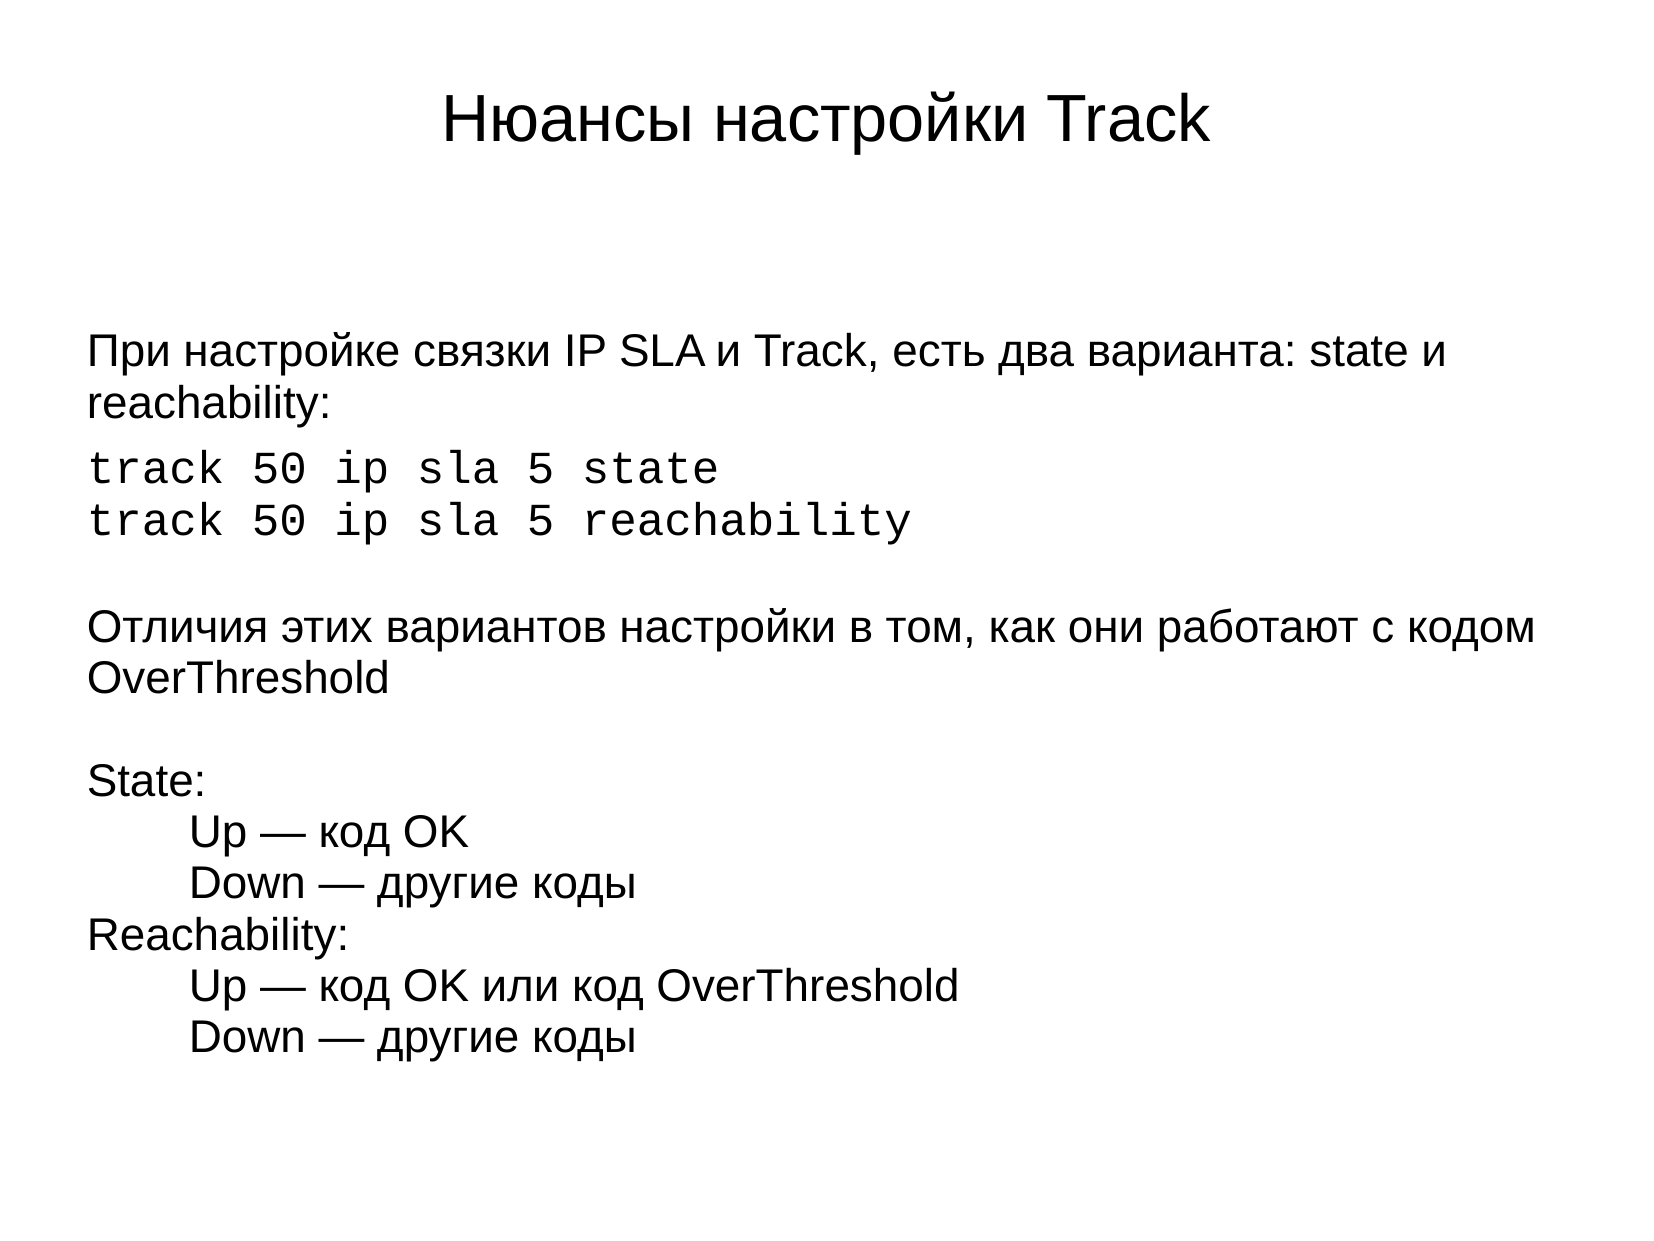

# Нюансы настройки Track
При настройке связки IP SLA и Track, есть два варианта: state и reachability:
track 50 ip sla 5 state
track 50 ip sla 5 reachability
Отличия этих вариантов настройки в том, как они работают с кодом OverThreshold
State:
 Up — код OK
 Down — другие коды
Reachability:
 Up — код OK или код OverThreshold
 Down — другие коды